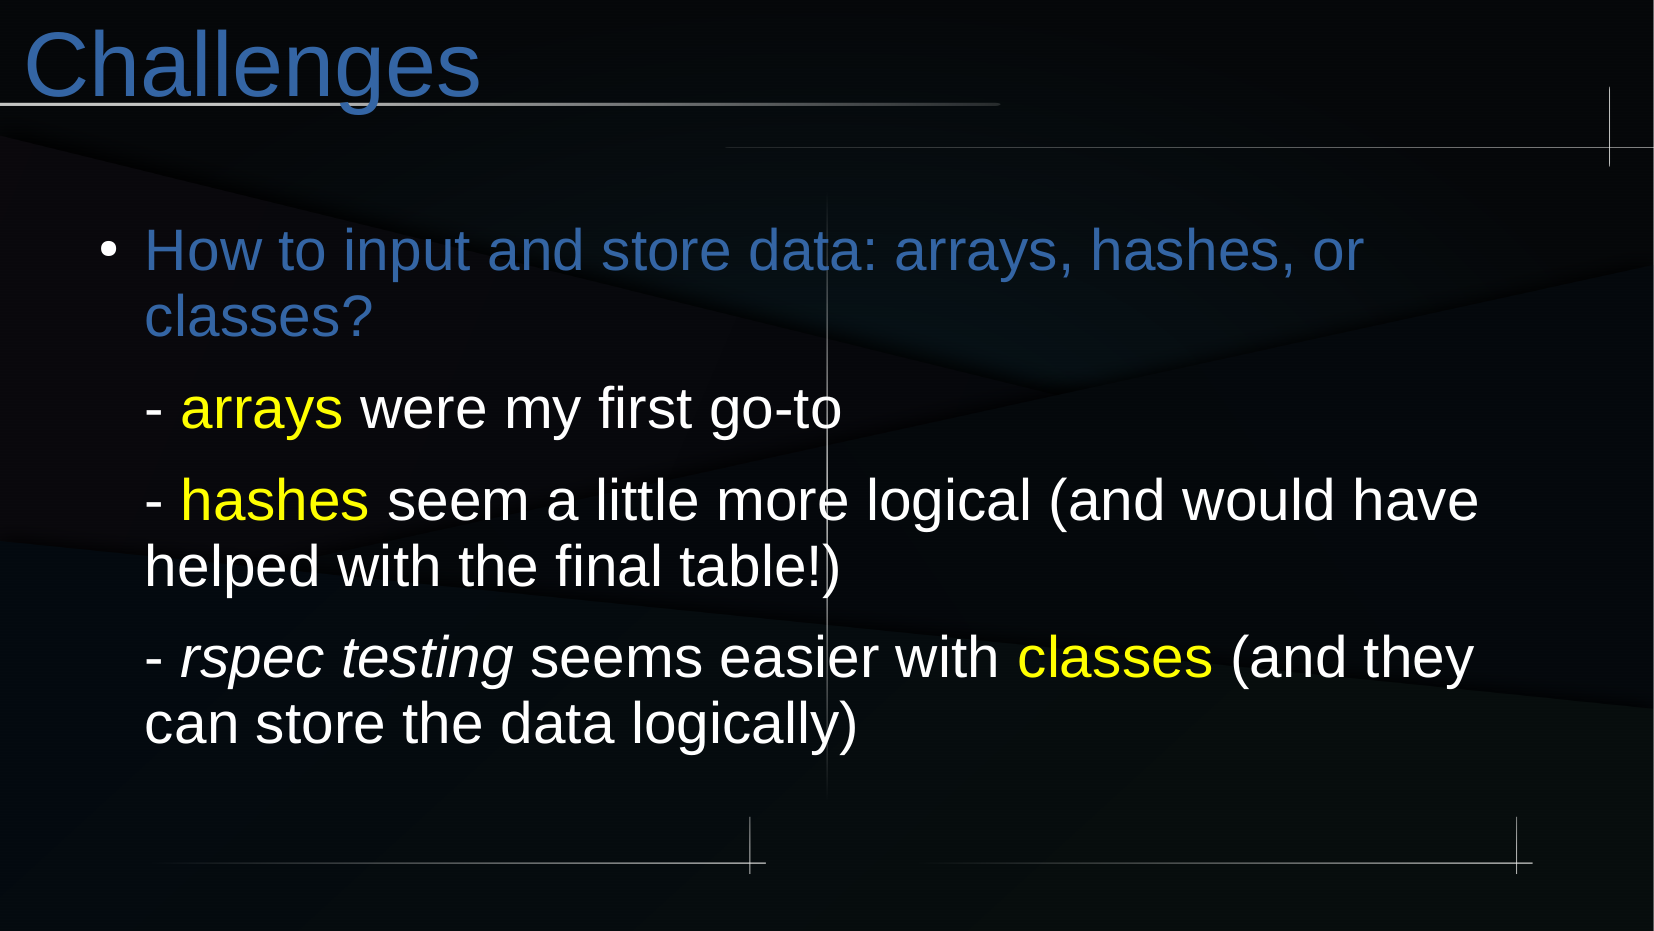

# Challenges
How to input and store data: arrays, hashes, or classes?
- arrays were my first go-to
- hashes seem a little more logical (and would have helped with the final table!)
- rspec testing seems easier with classes (and they can store the data logically)